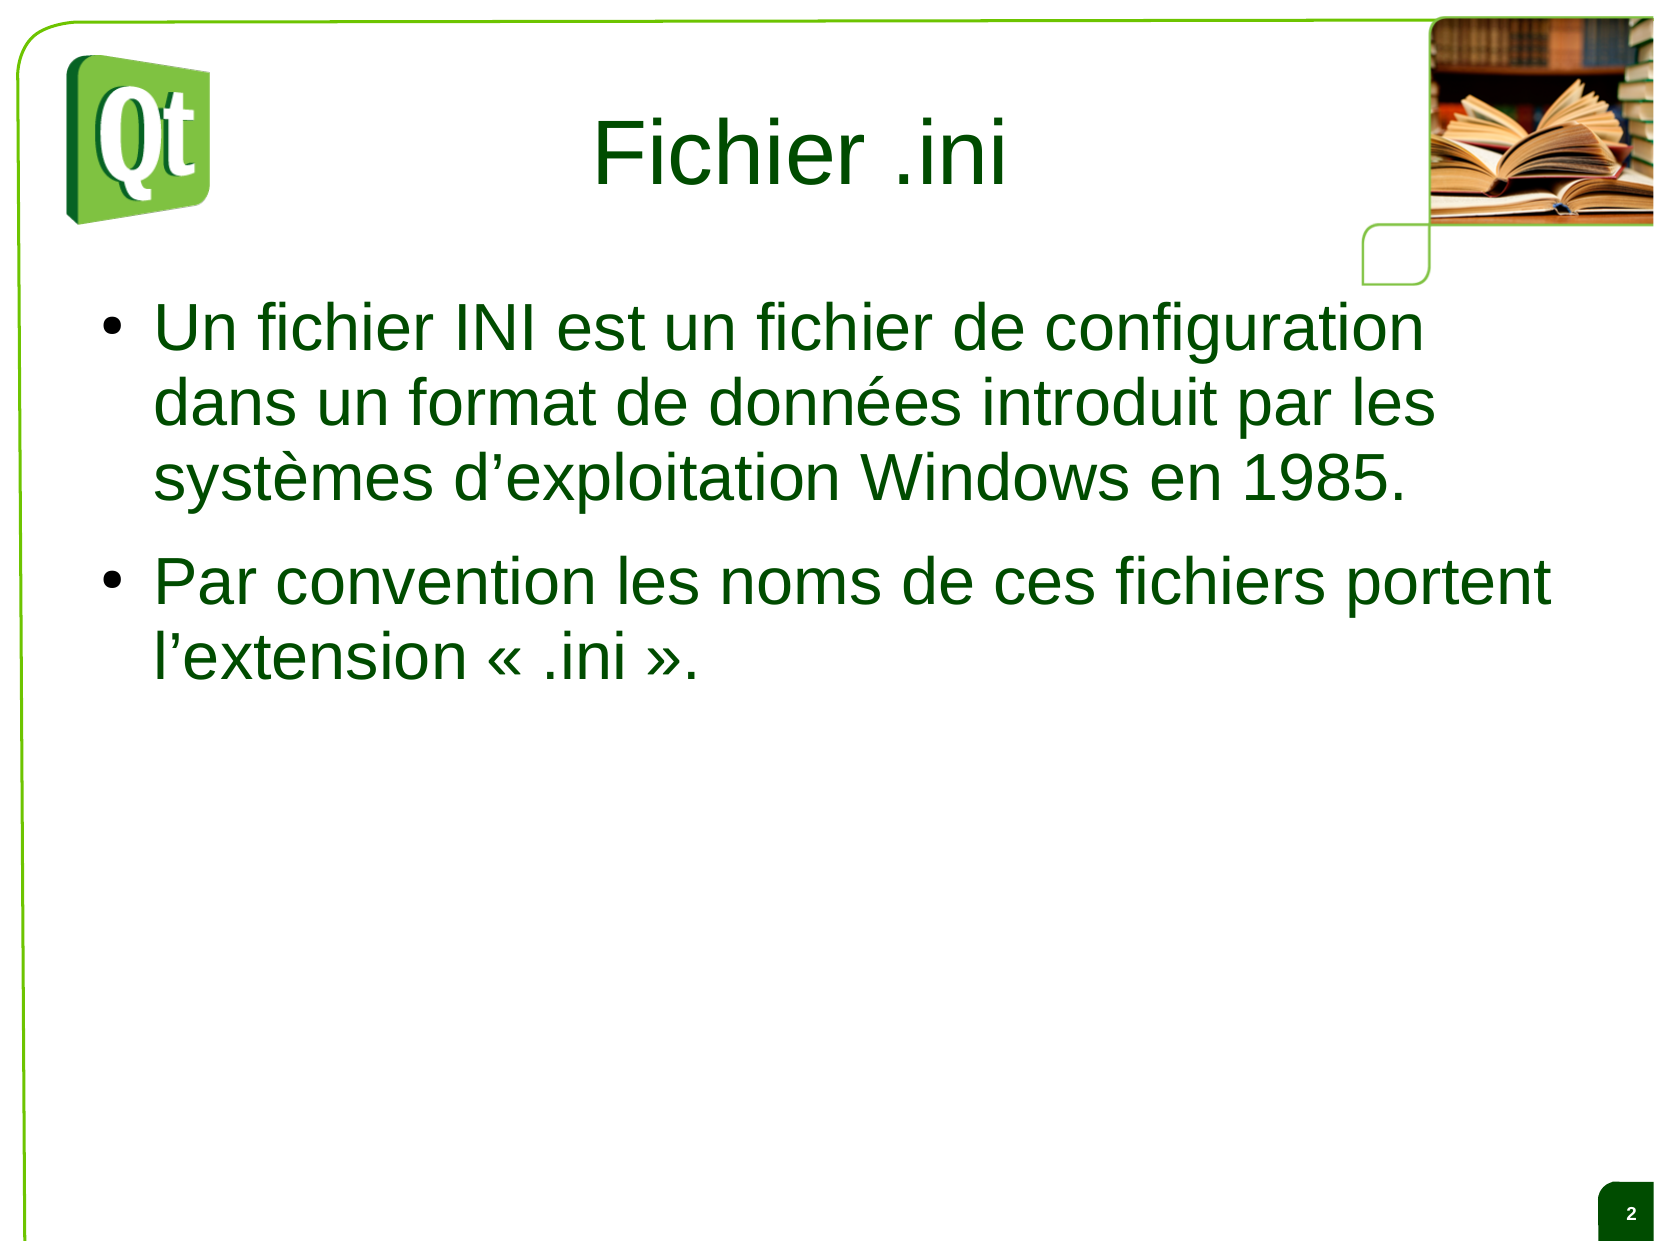

# Fichier .ini
Un fichier INI est un fichier de configuration dans un format de données introduit par les systèmes d’exploitation Windows en 1985.
Par convention les noms de ces fichiers portent l’extension « .ini ».